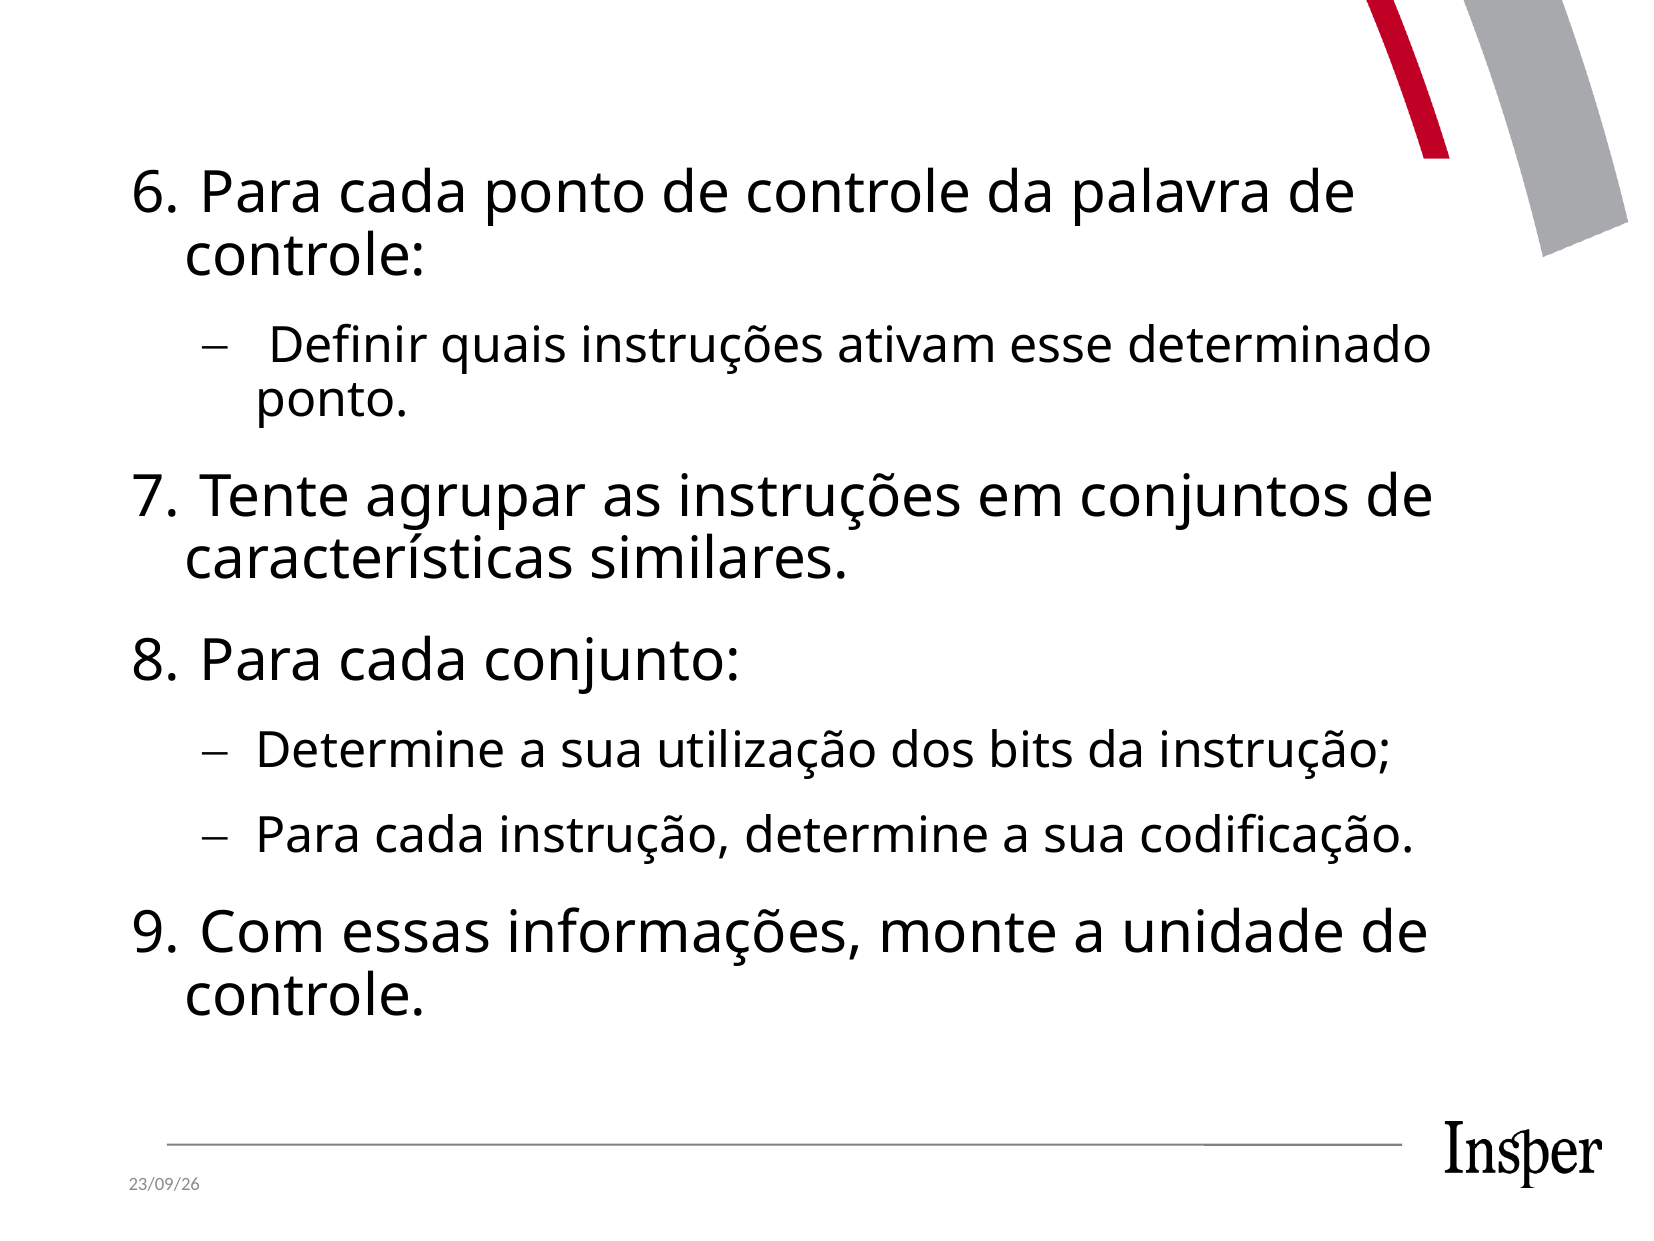

# Para cada ponto de controle da palavra de controle:
 Definir quais instruções ativam esse determinado ponto.
 Tente agrupar as instruções em conjuntos de características similares.
 Para cada conjunto:
Determine a sua utilização dos bits da instrução;
Para cada instrução, determine a sua codificação.
 Com essas informações, monte a unidade de controle.